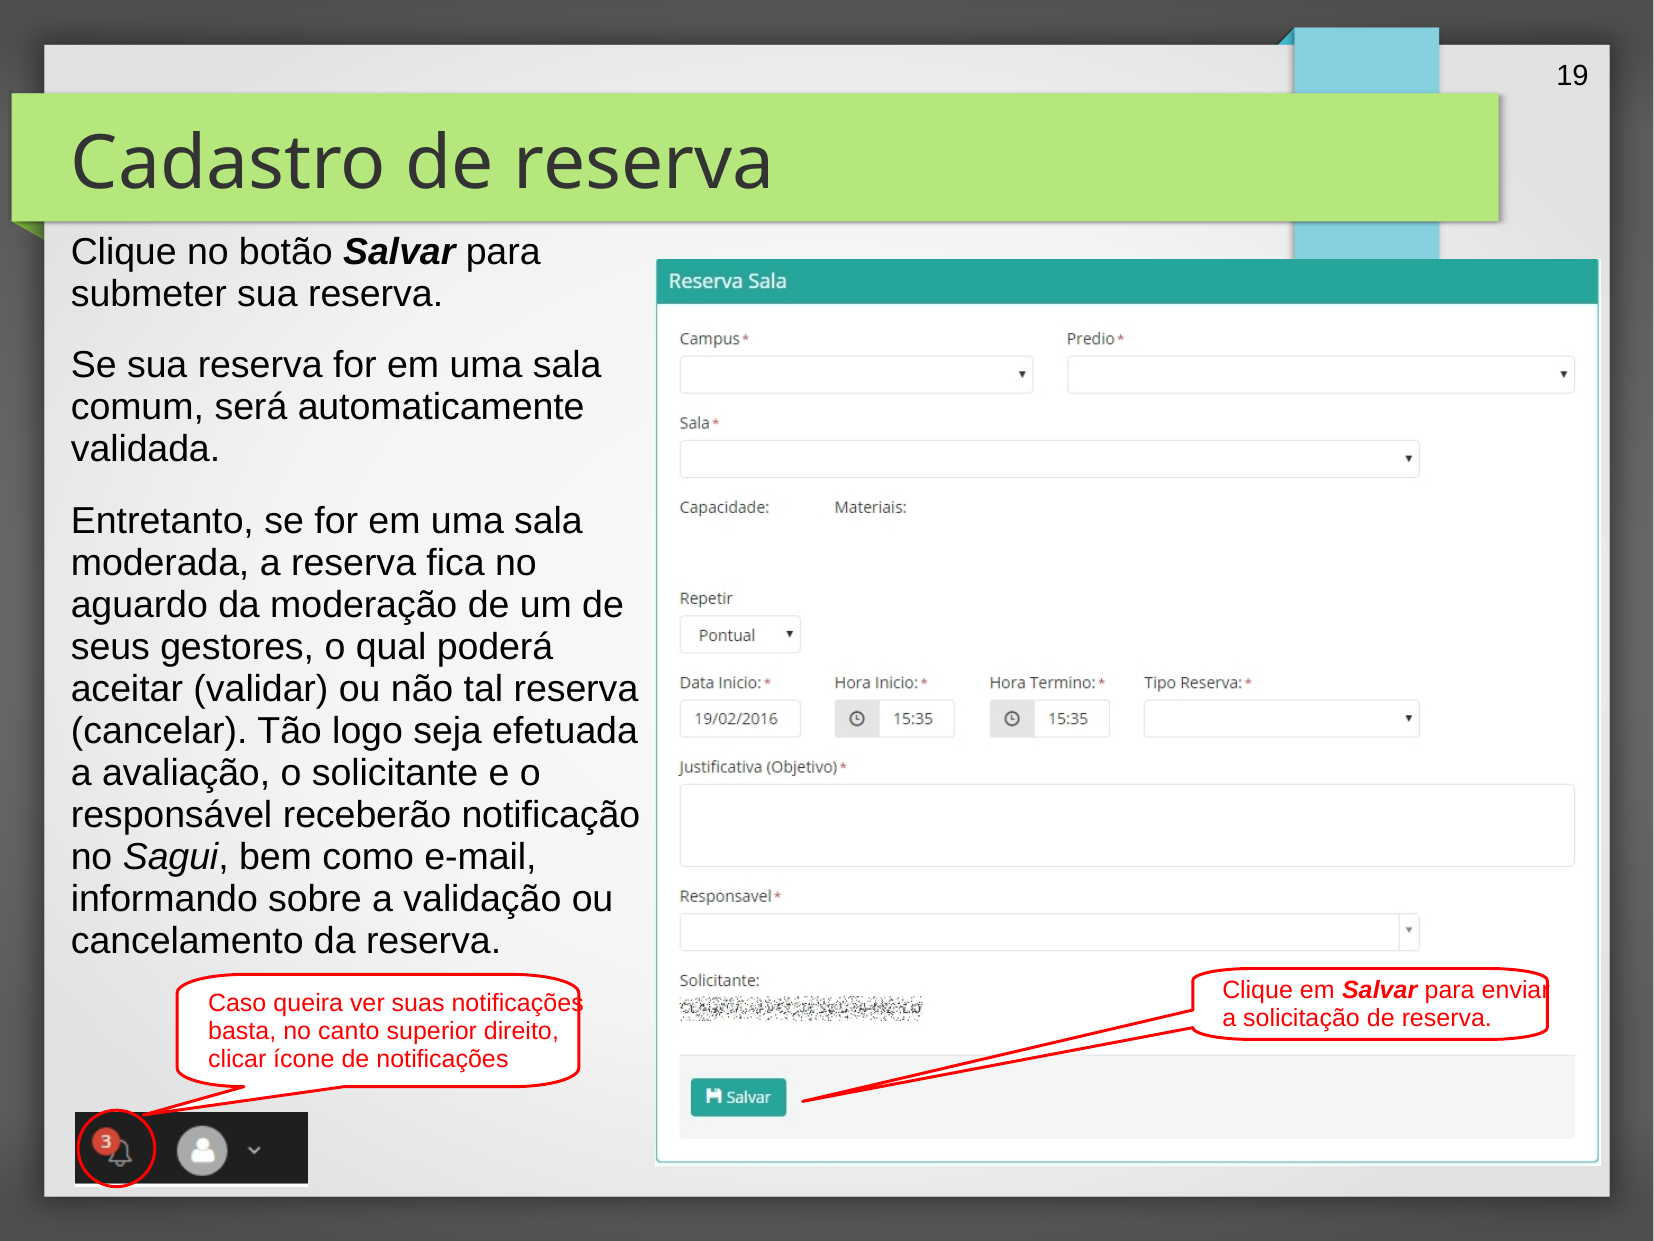

19
# Cadastro de reserva
Clique no botão Salvar para submeter sua reserva.
Se sua reserva for em uma sala comum, será automaticamente validada.
Entretanto, se for em uma sala moderada, a reserva fica no aguardo da moderação de um de seus gestores, o qual poderá aceitar (validar) ou não tal reserva (cancelar). Tão logo seja efetuada a avaliação, o solicitante e o responsável receberão notificação no Sagui, bem como e-mail, informando sobre a validação ou cancelamento da reserva.
Clique em Salvar para enviar
a solicitação de reserva.
Caso queira ver suas notificações
basta, no canto superior direito,
clicar ícone de notificações